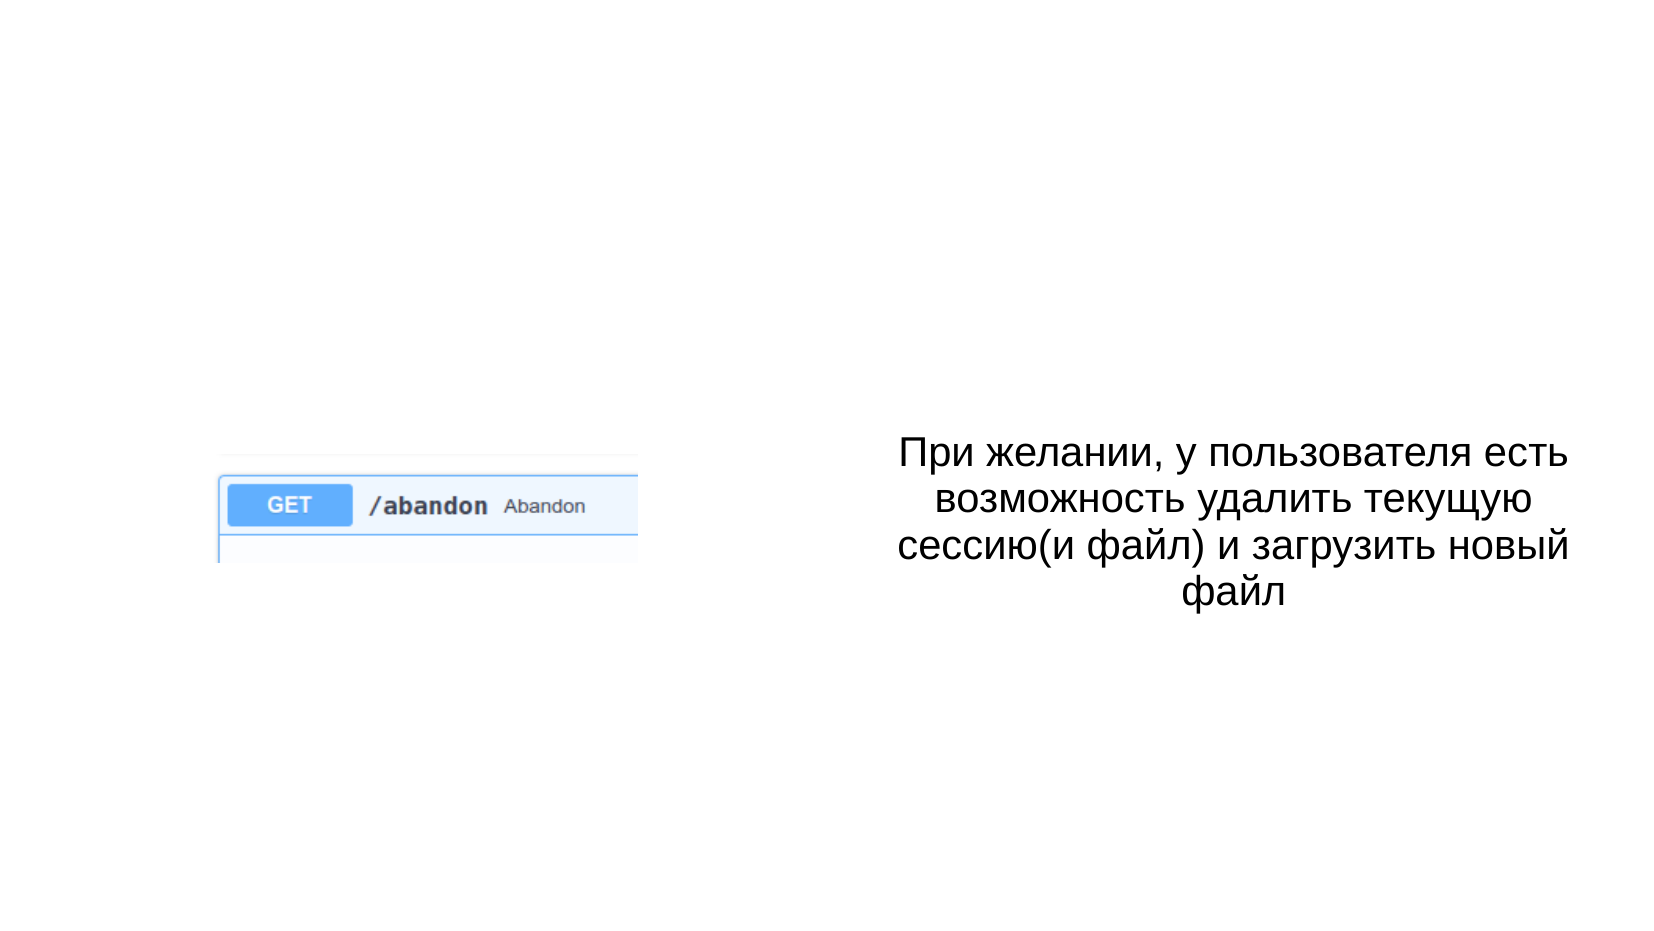

# При желании, у пользователя есть возможность удалить текущую сессию(и файл) и загрузить новый файл